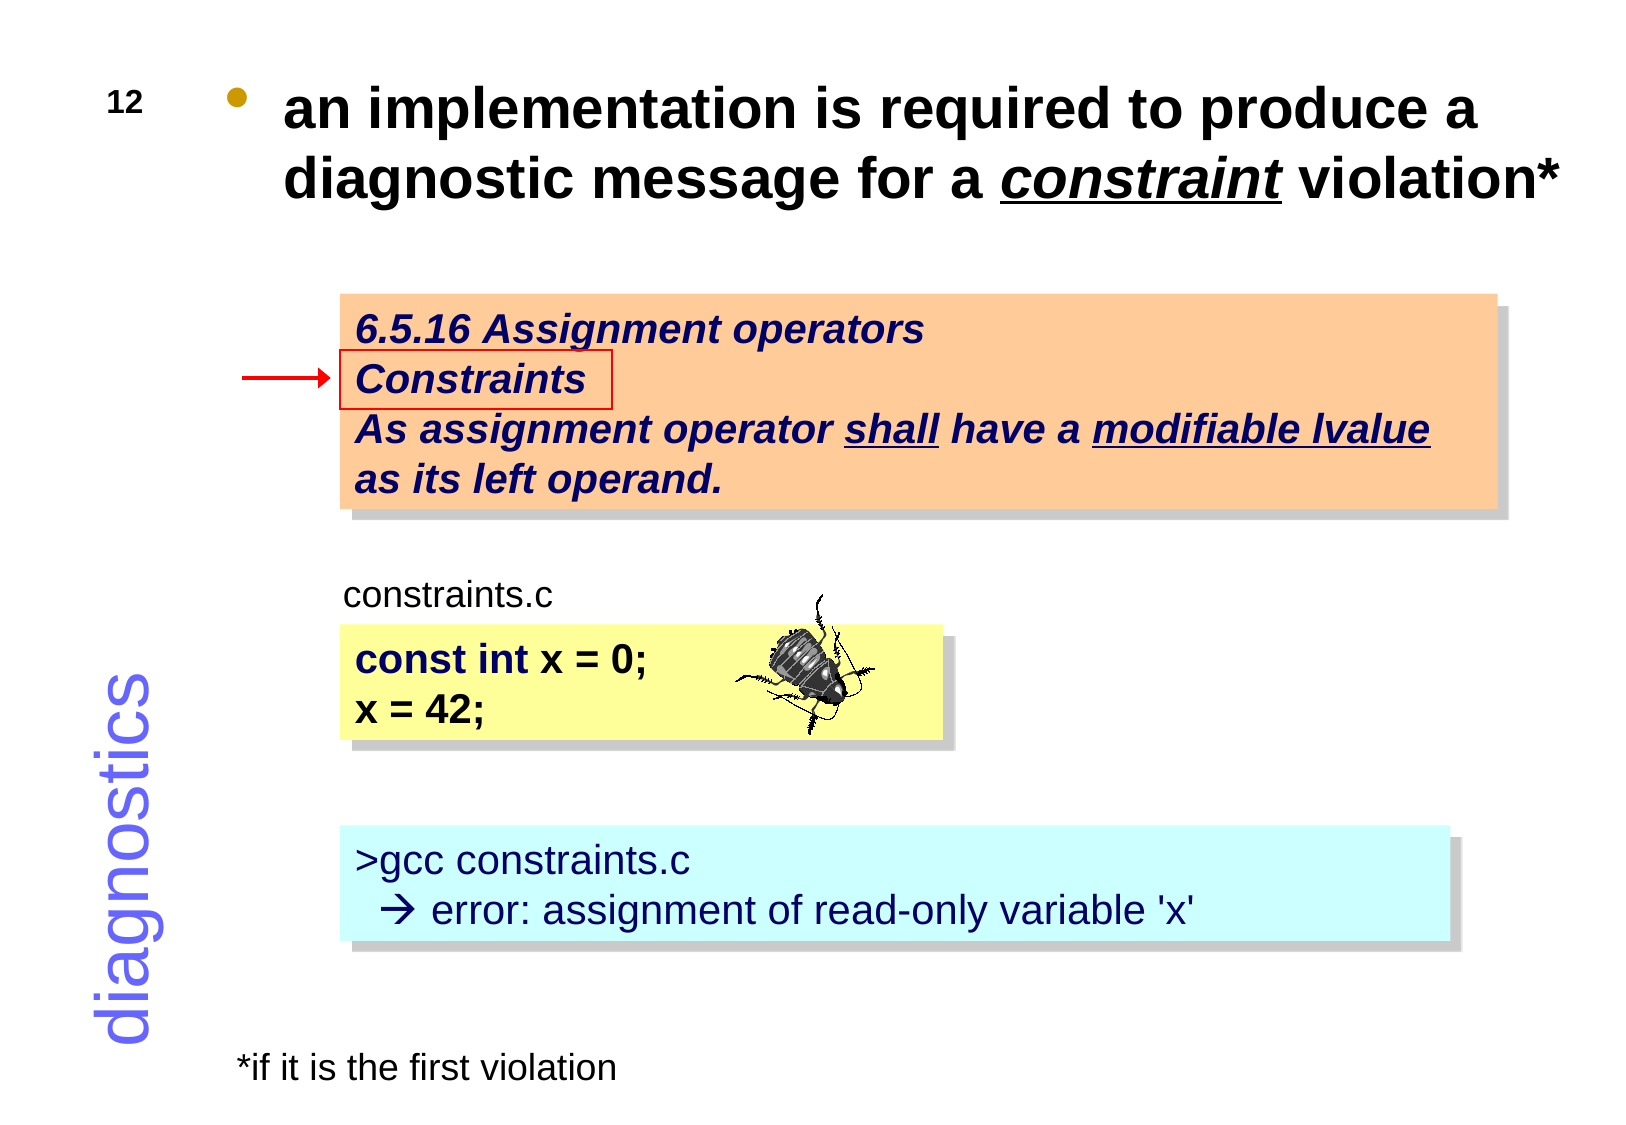

12
an implementation is required to produce a diagnostic message for a constraint violation*
6.5.16 Assignment operators
Constraints
As assignment operator shall have a modifiable lvalue as its left operand.
# diagnostics
constraints.c
const int x = 0;
x = 42;
>gcc constraints.c
  error: assignment of read-only variable 'x'
*if it is the first violation